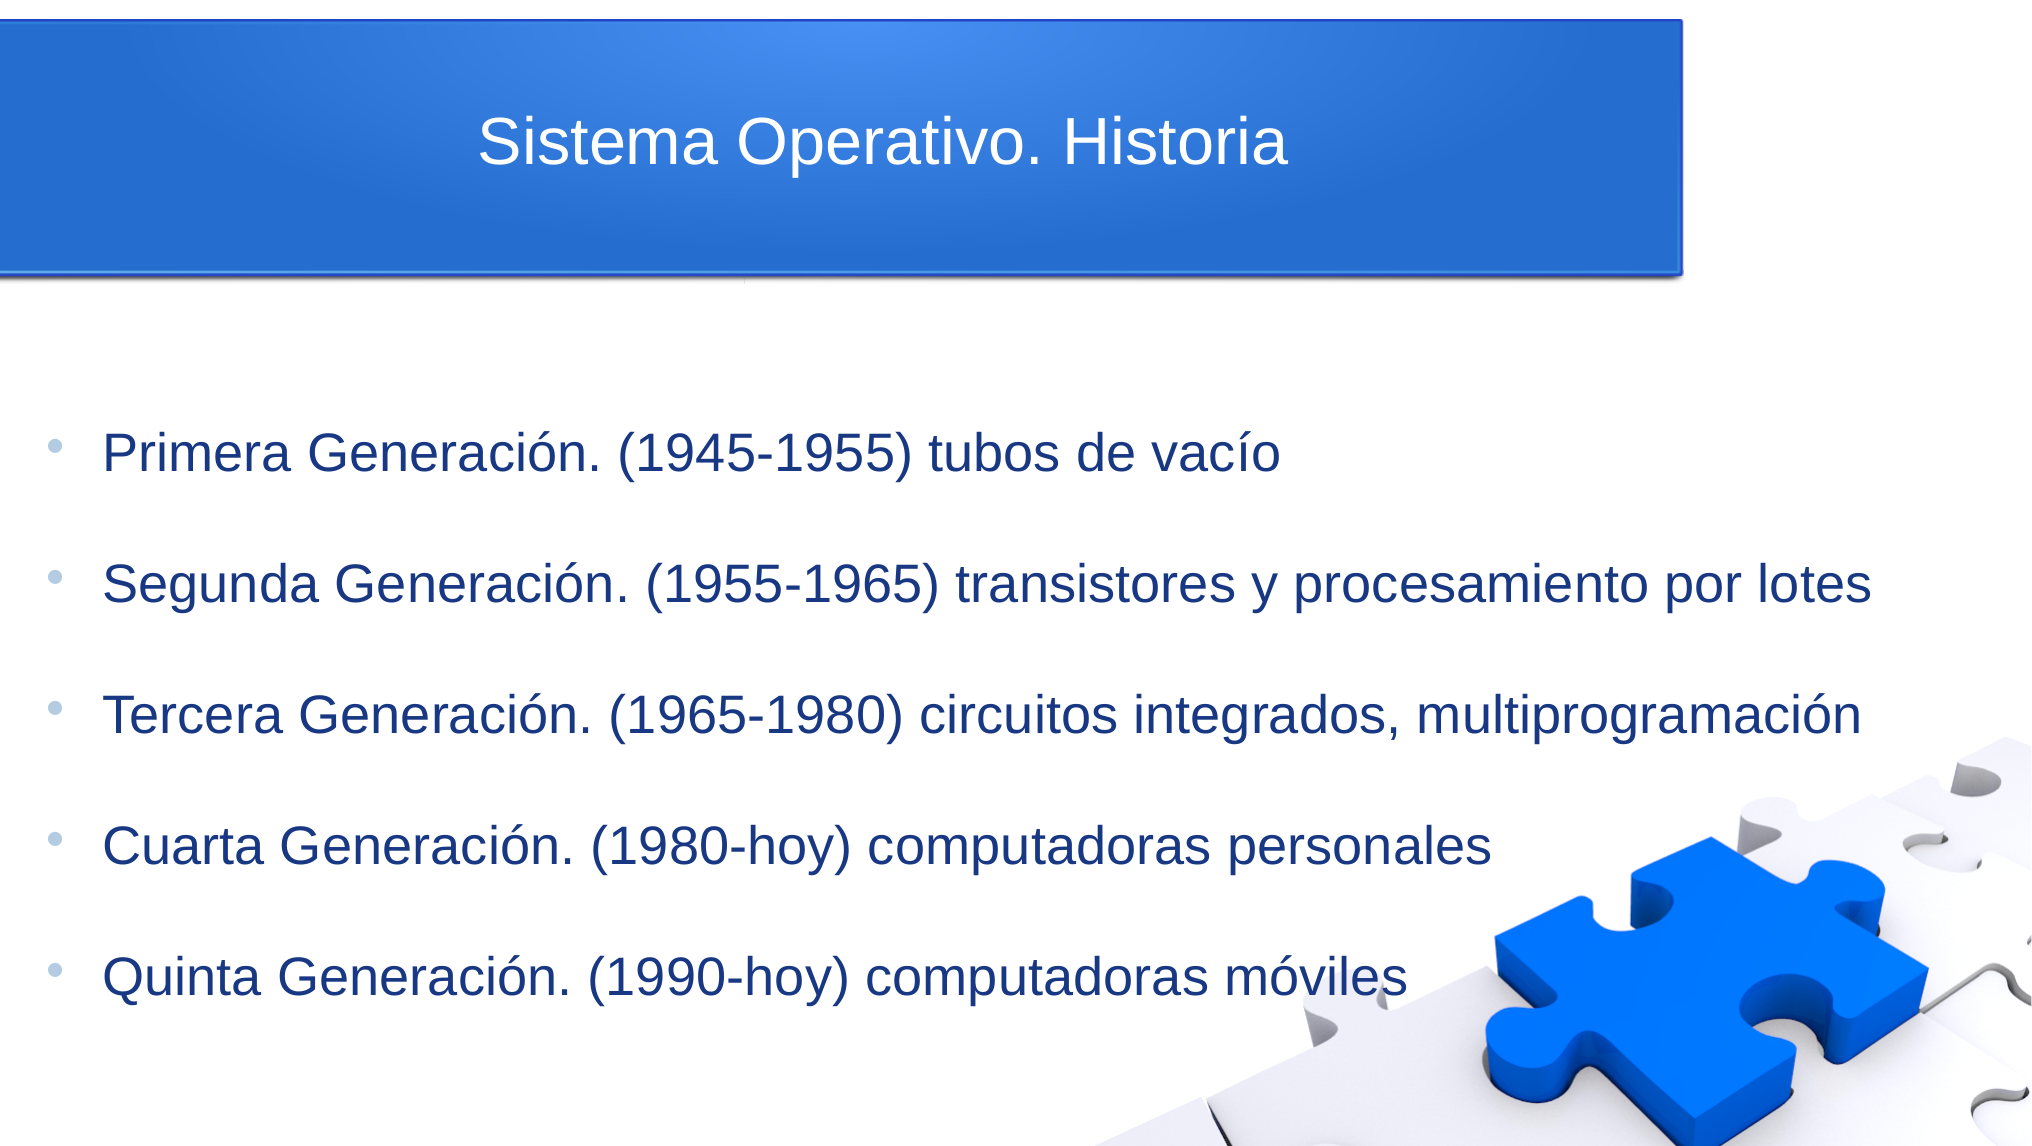

# Sistema Operativo. Historia
Primera Generación. (1945-1955) tubos de vacío
Segunda Generación. (1955-1965) transistores y procesamiento por lotes
Tercera Generación. (1965-1980) circuitos integrados, multiprogramación
Cuarta Generación. (1980-hoy) computadoras personales
Quinta Generación. (1990-hoy) computadoras móviles